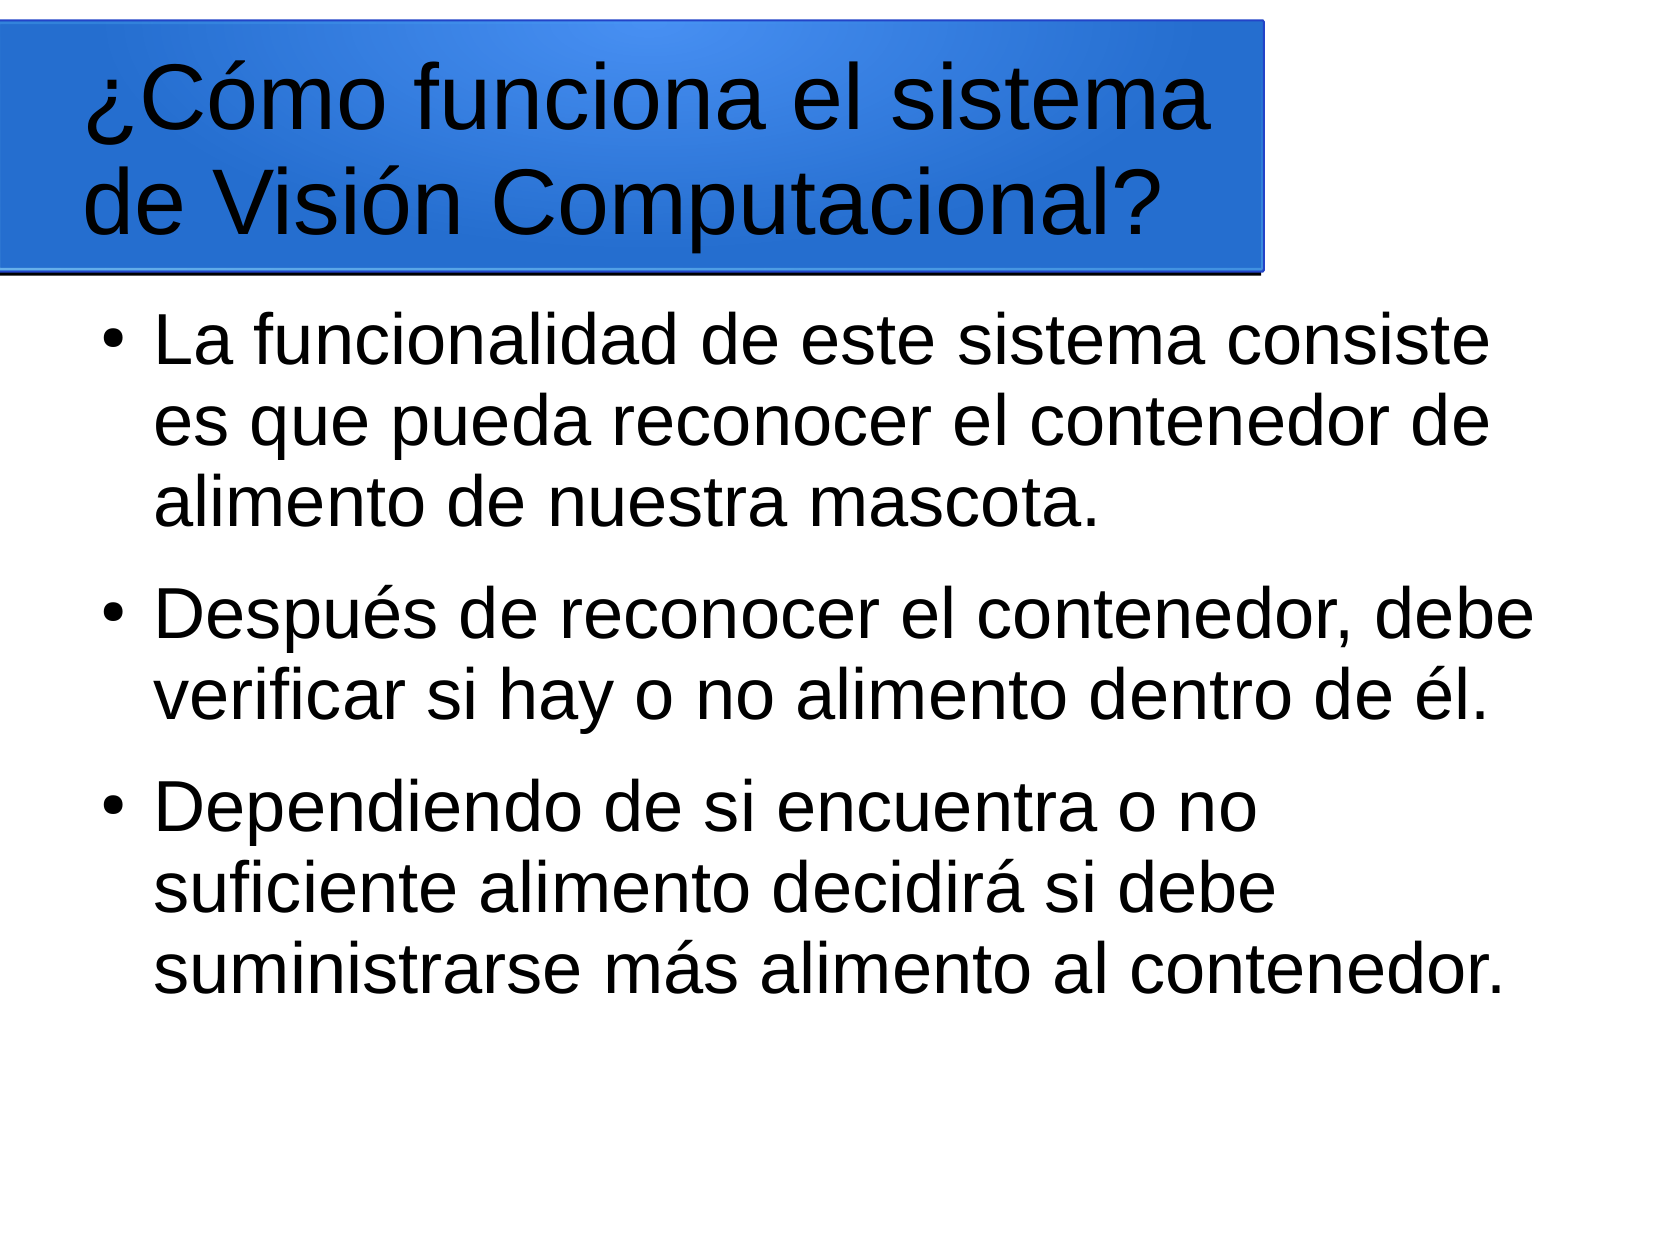

# ¿Cómo funciona el sistema de Visión Computacional?
La funcionalidad de este sistema consiste es que pueda reconocer el contenedor de alimento de nuestra mascota.
Después de reconocer el contenedor, debe verificar si hay o no alimento dentro de él.
Dependiendo de si encuentra o no suficiente alimento decidirá si debe suministrarse más alimento al contenedor.